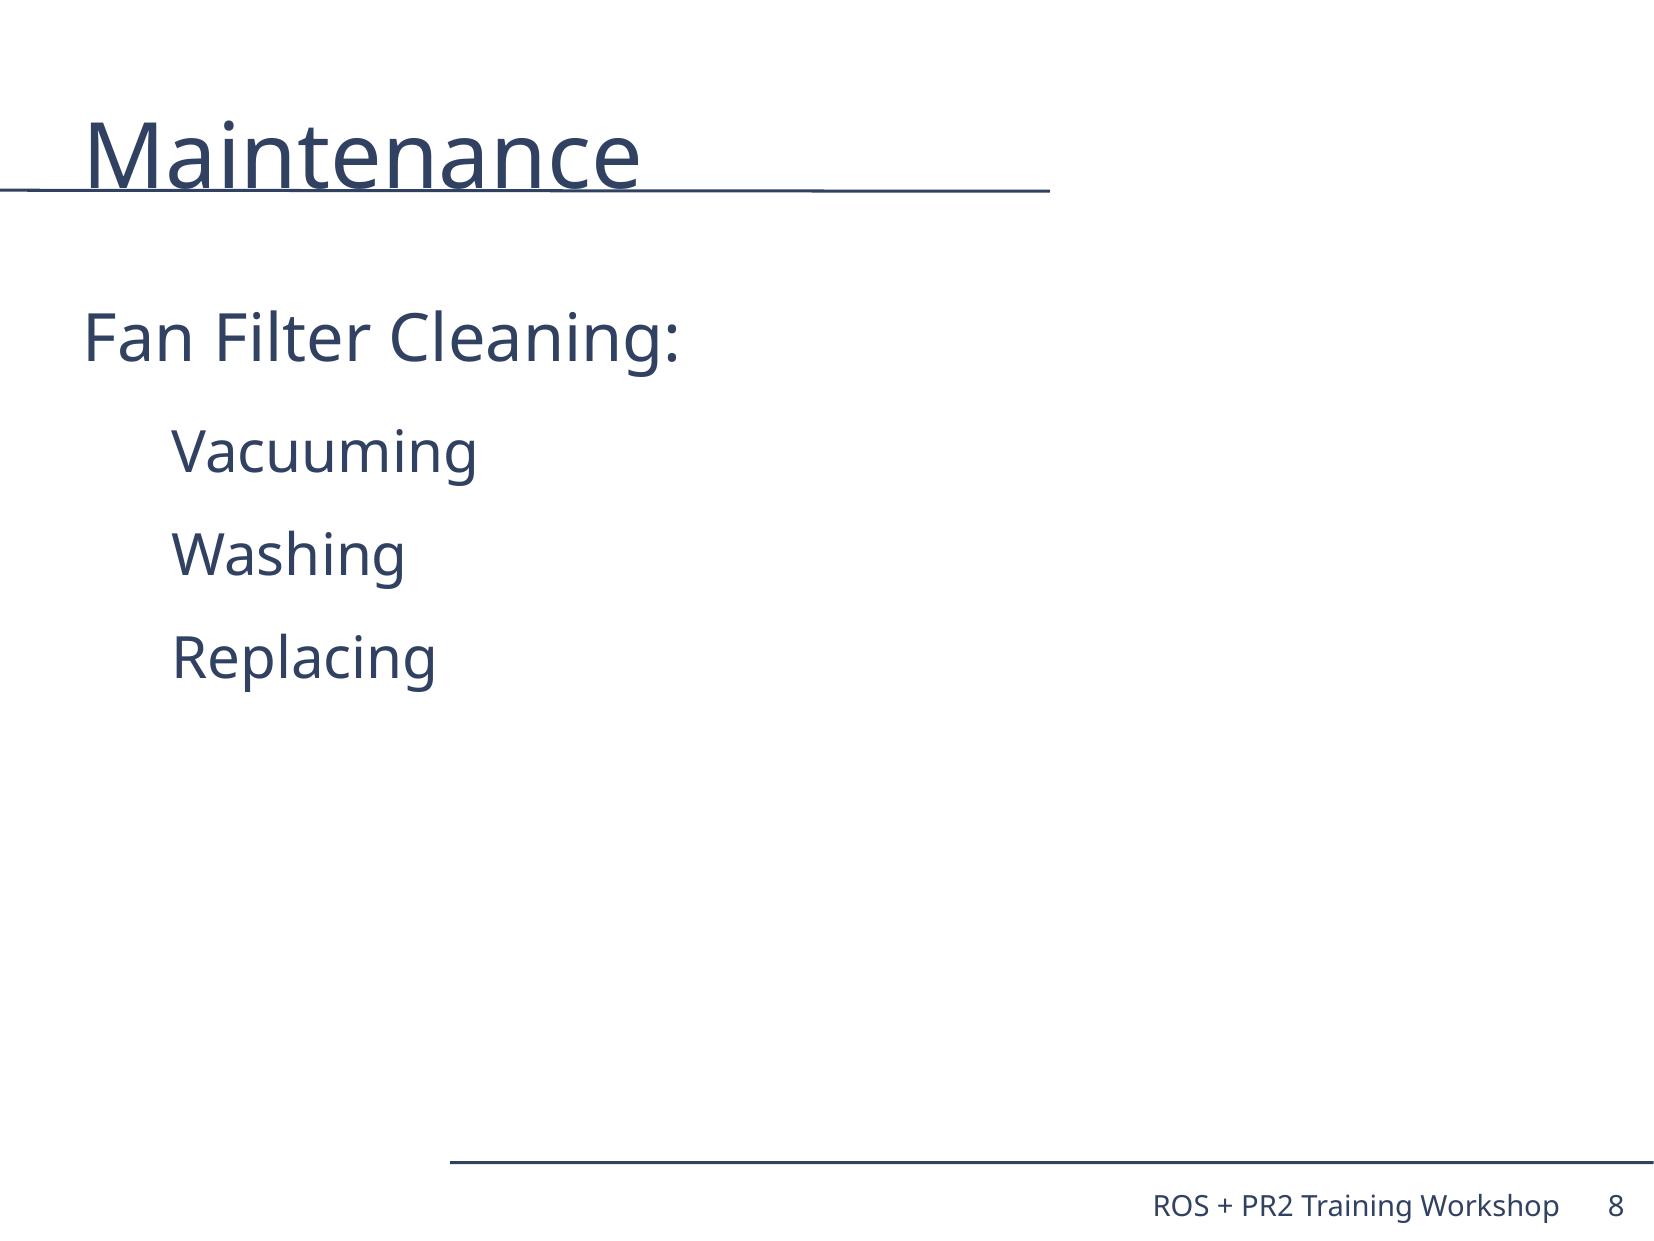

# Maintenance
Fan Filter Cleaning:
Vacuuming
Washing
Replacing